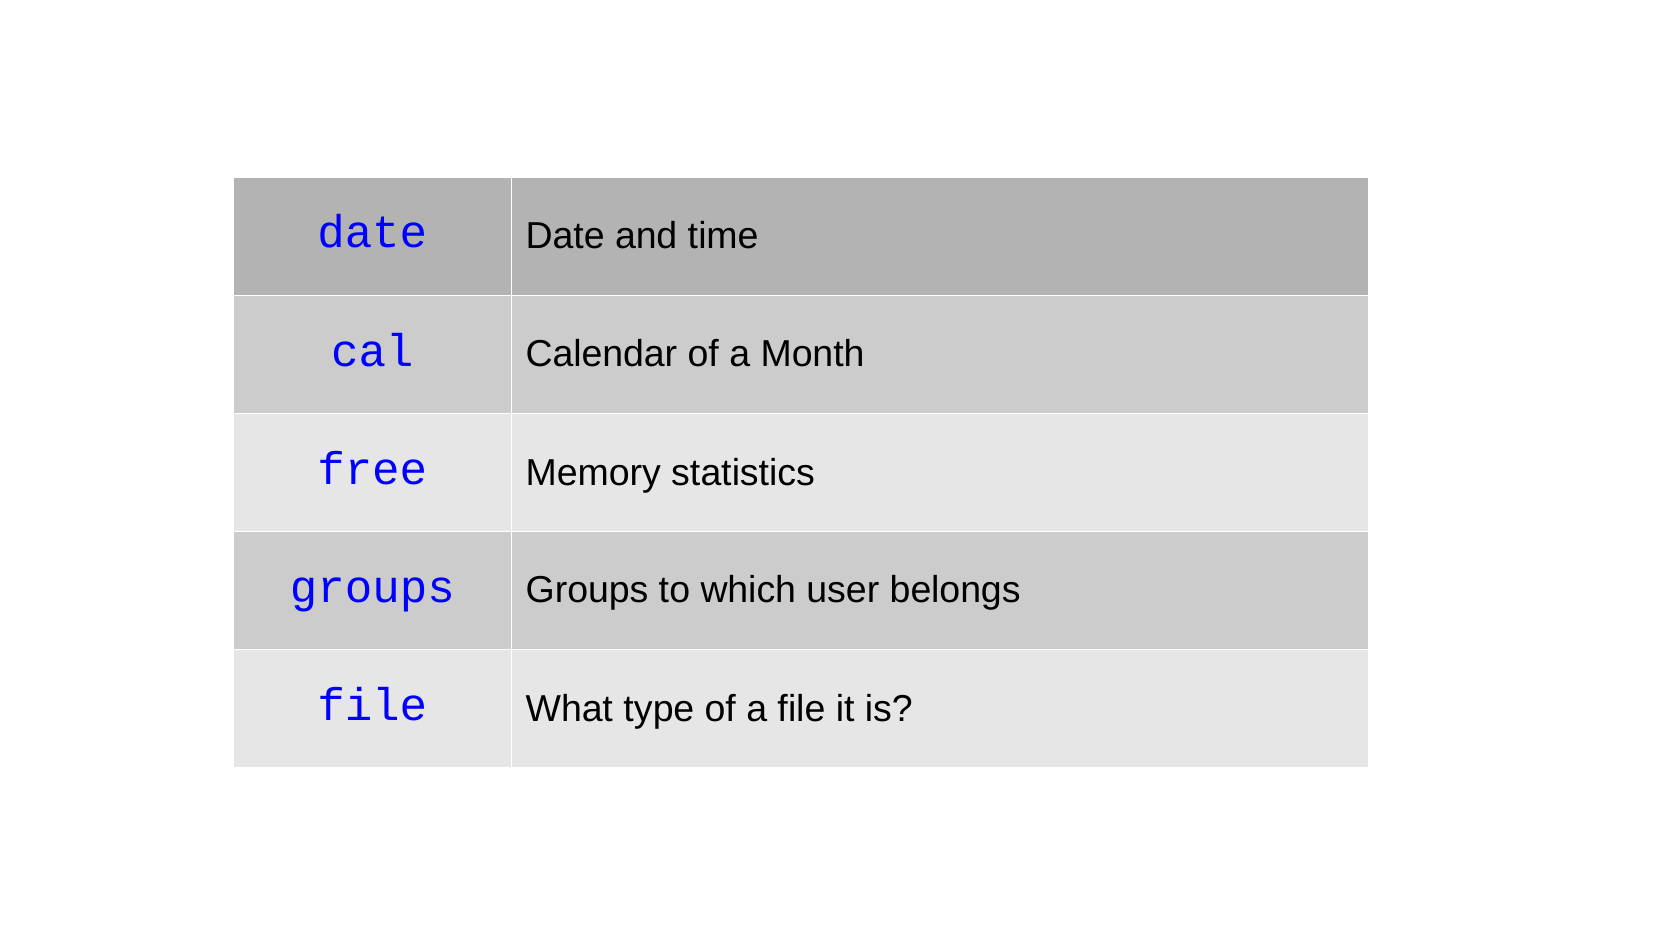

| date | Date and time |
| --- | --- |
| cal | Calendar of a Month |
| free | Memory statistics |
| groups | Groups to which user belongs |
| file | What type of a file it is? |